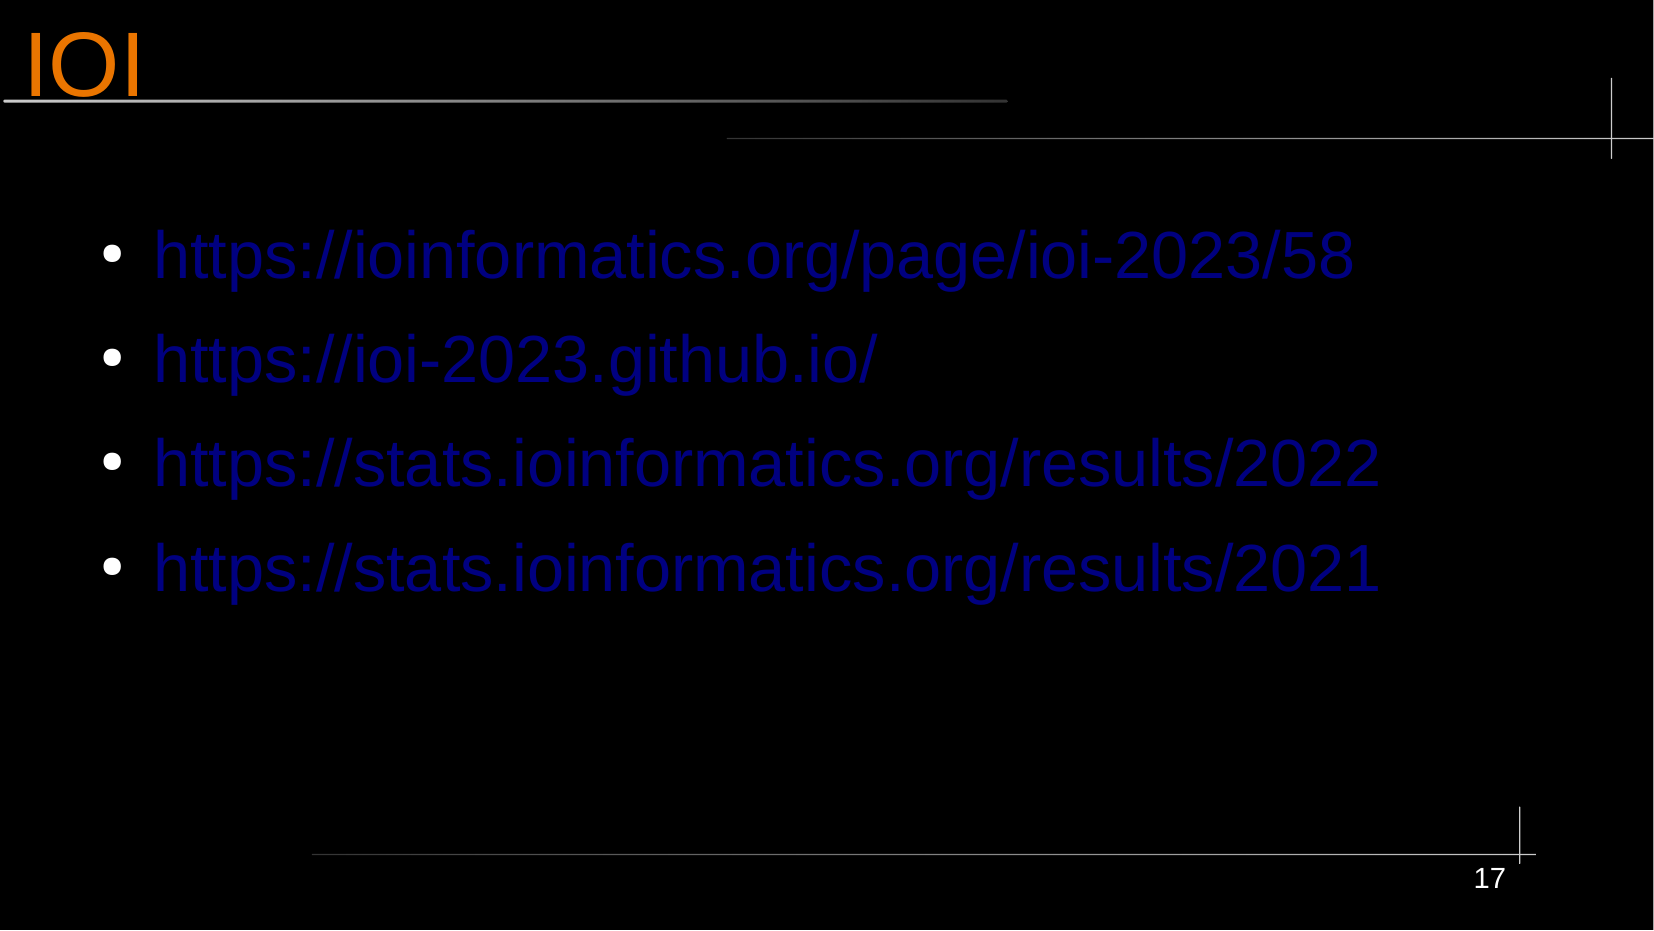

# IOI
https://ioinformatics.org/page/ioi-2023/58
https://ioi-2023.github.io/
https://stats.ioinformatics.org/results/2022
https://stats.ioinformatics.org/results/2021
17